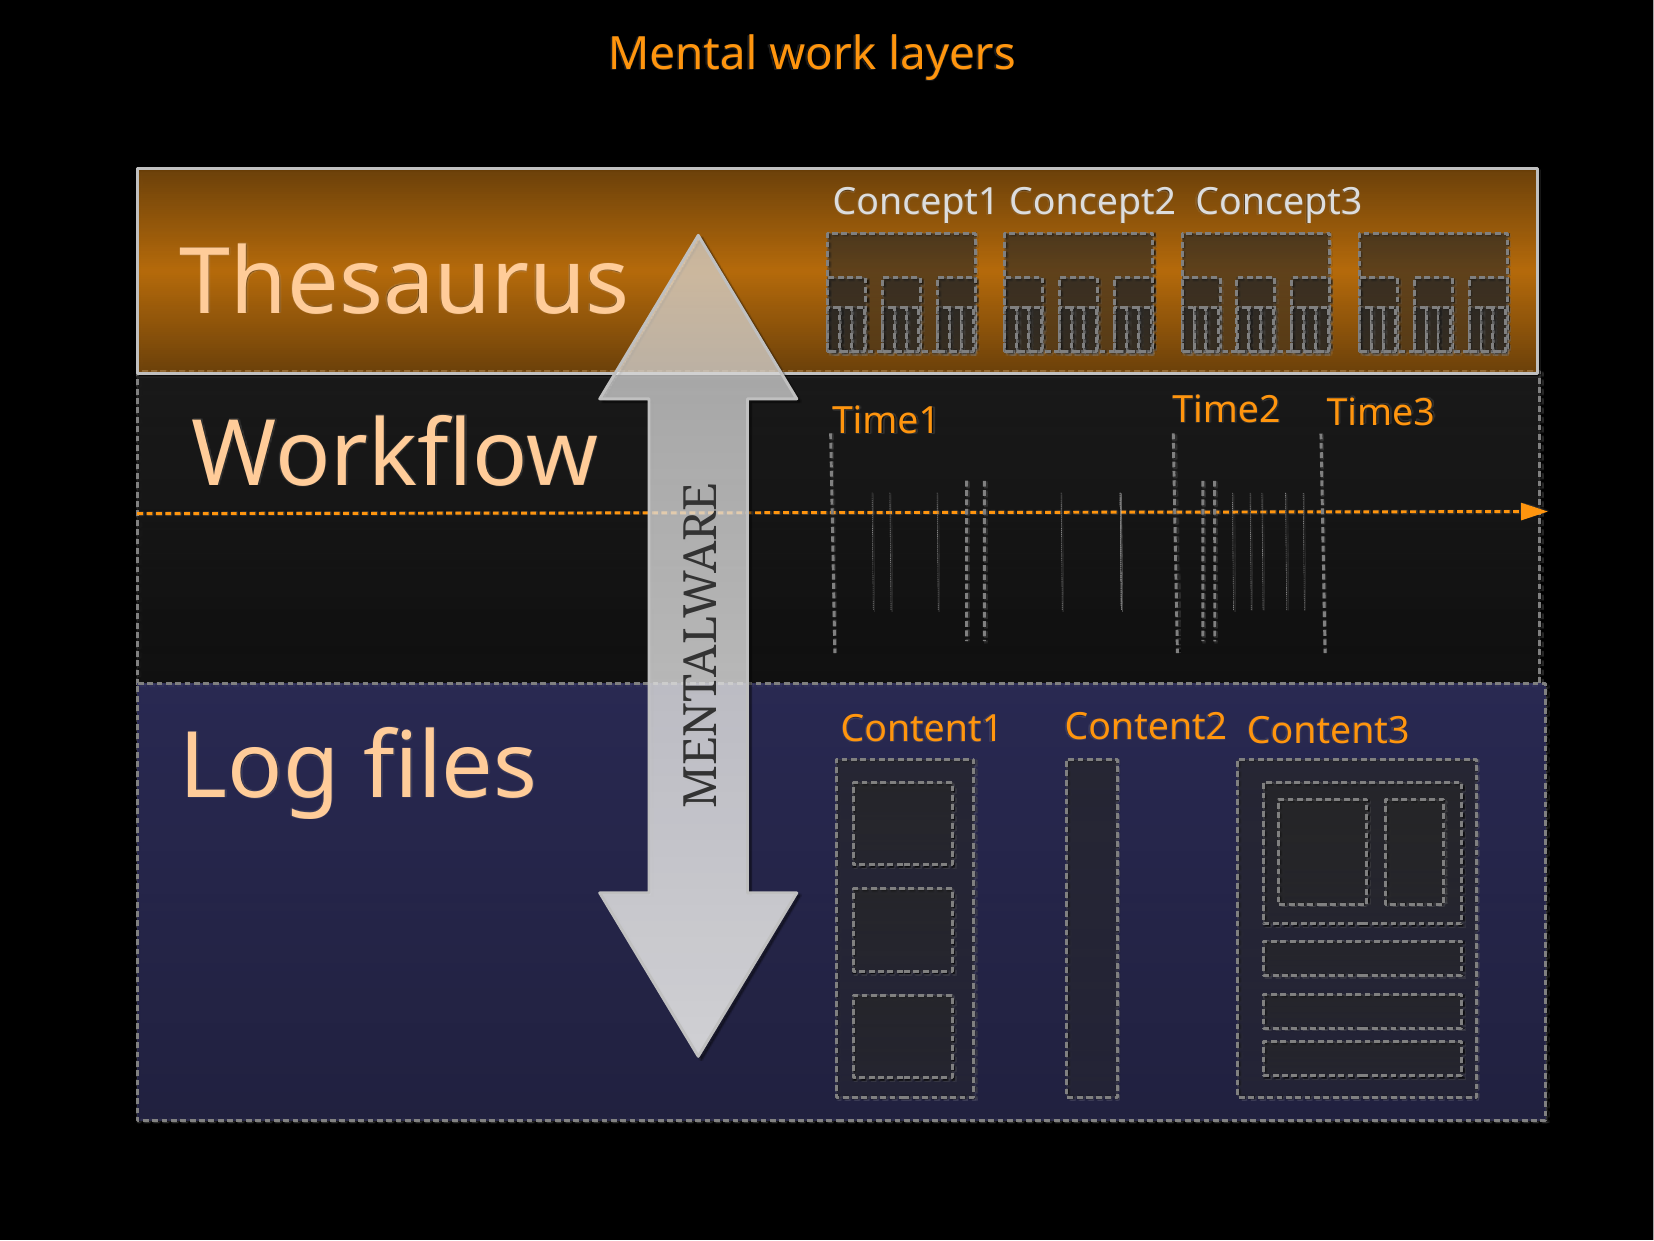

Mental work layers
Concept1 Concept2 Concept3
Thesaurus
Time2
Time3
Workflow
Time1
MENTALWARE
Log files
Content2
Content1
Content3